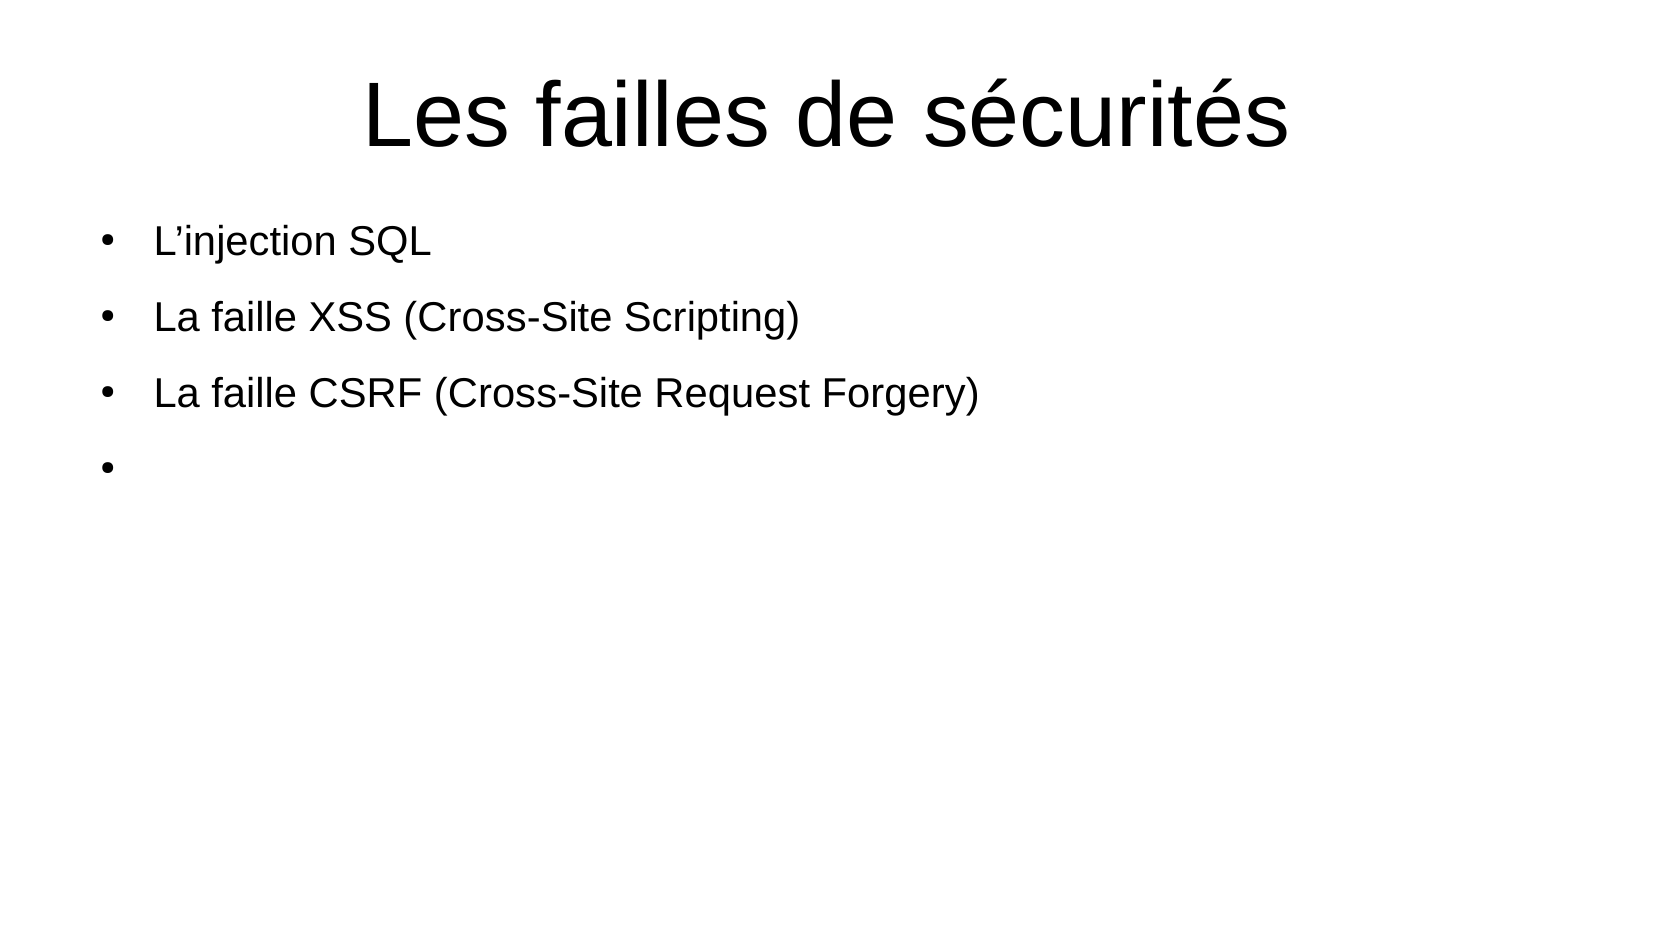

# Les failles de sécurités
L’injection SQL
La faille XSS (Cross-Site Scripting)
La faille CSRF (Cross-Site Request Forgery)